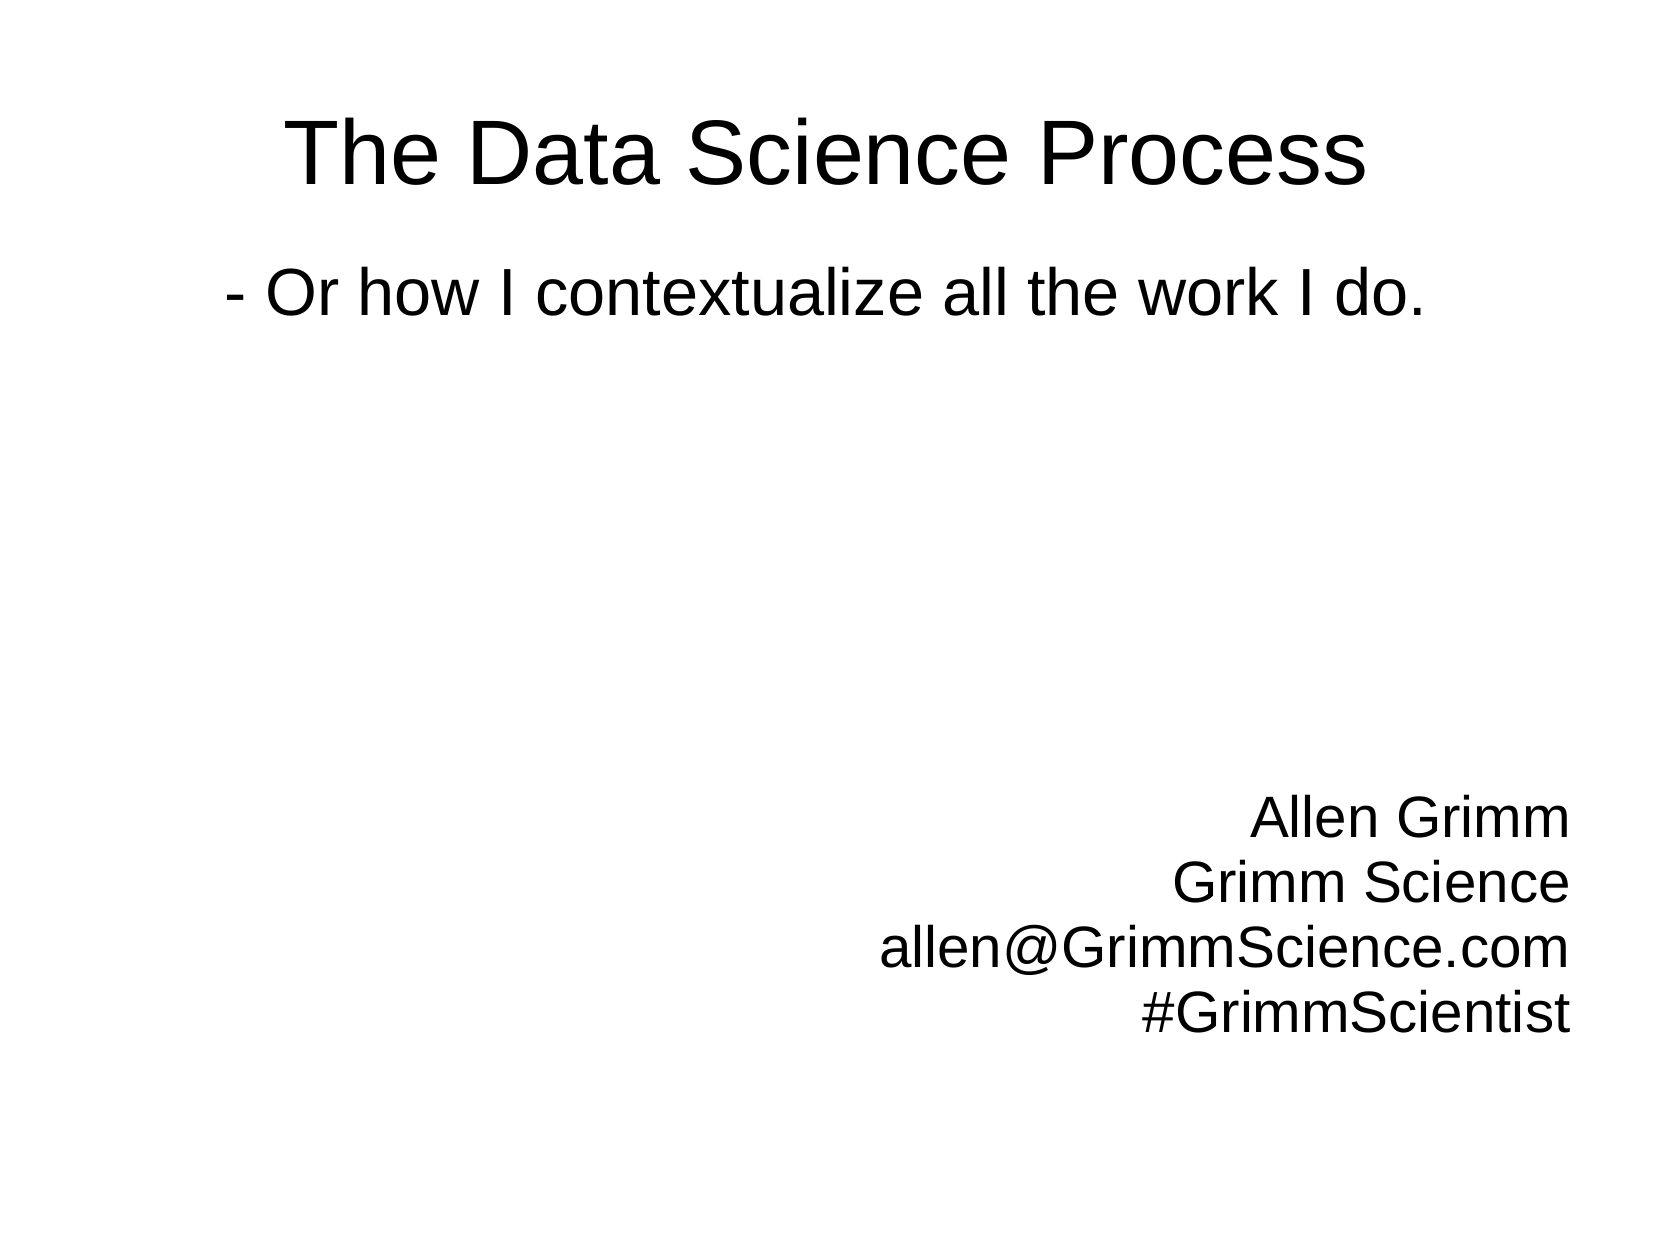

# The Data Science Process
- Or how I contextualize all the work I do.
Allen Grimm
Grimm Science
allen@GrimmScience.com
 #GrimmScientist